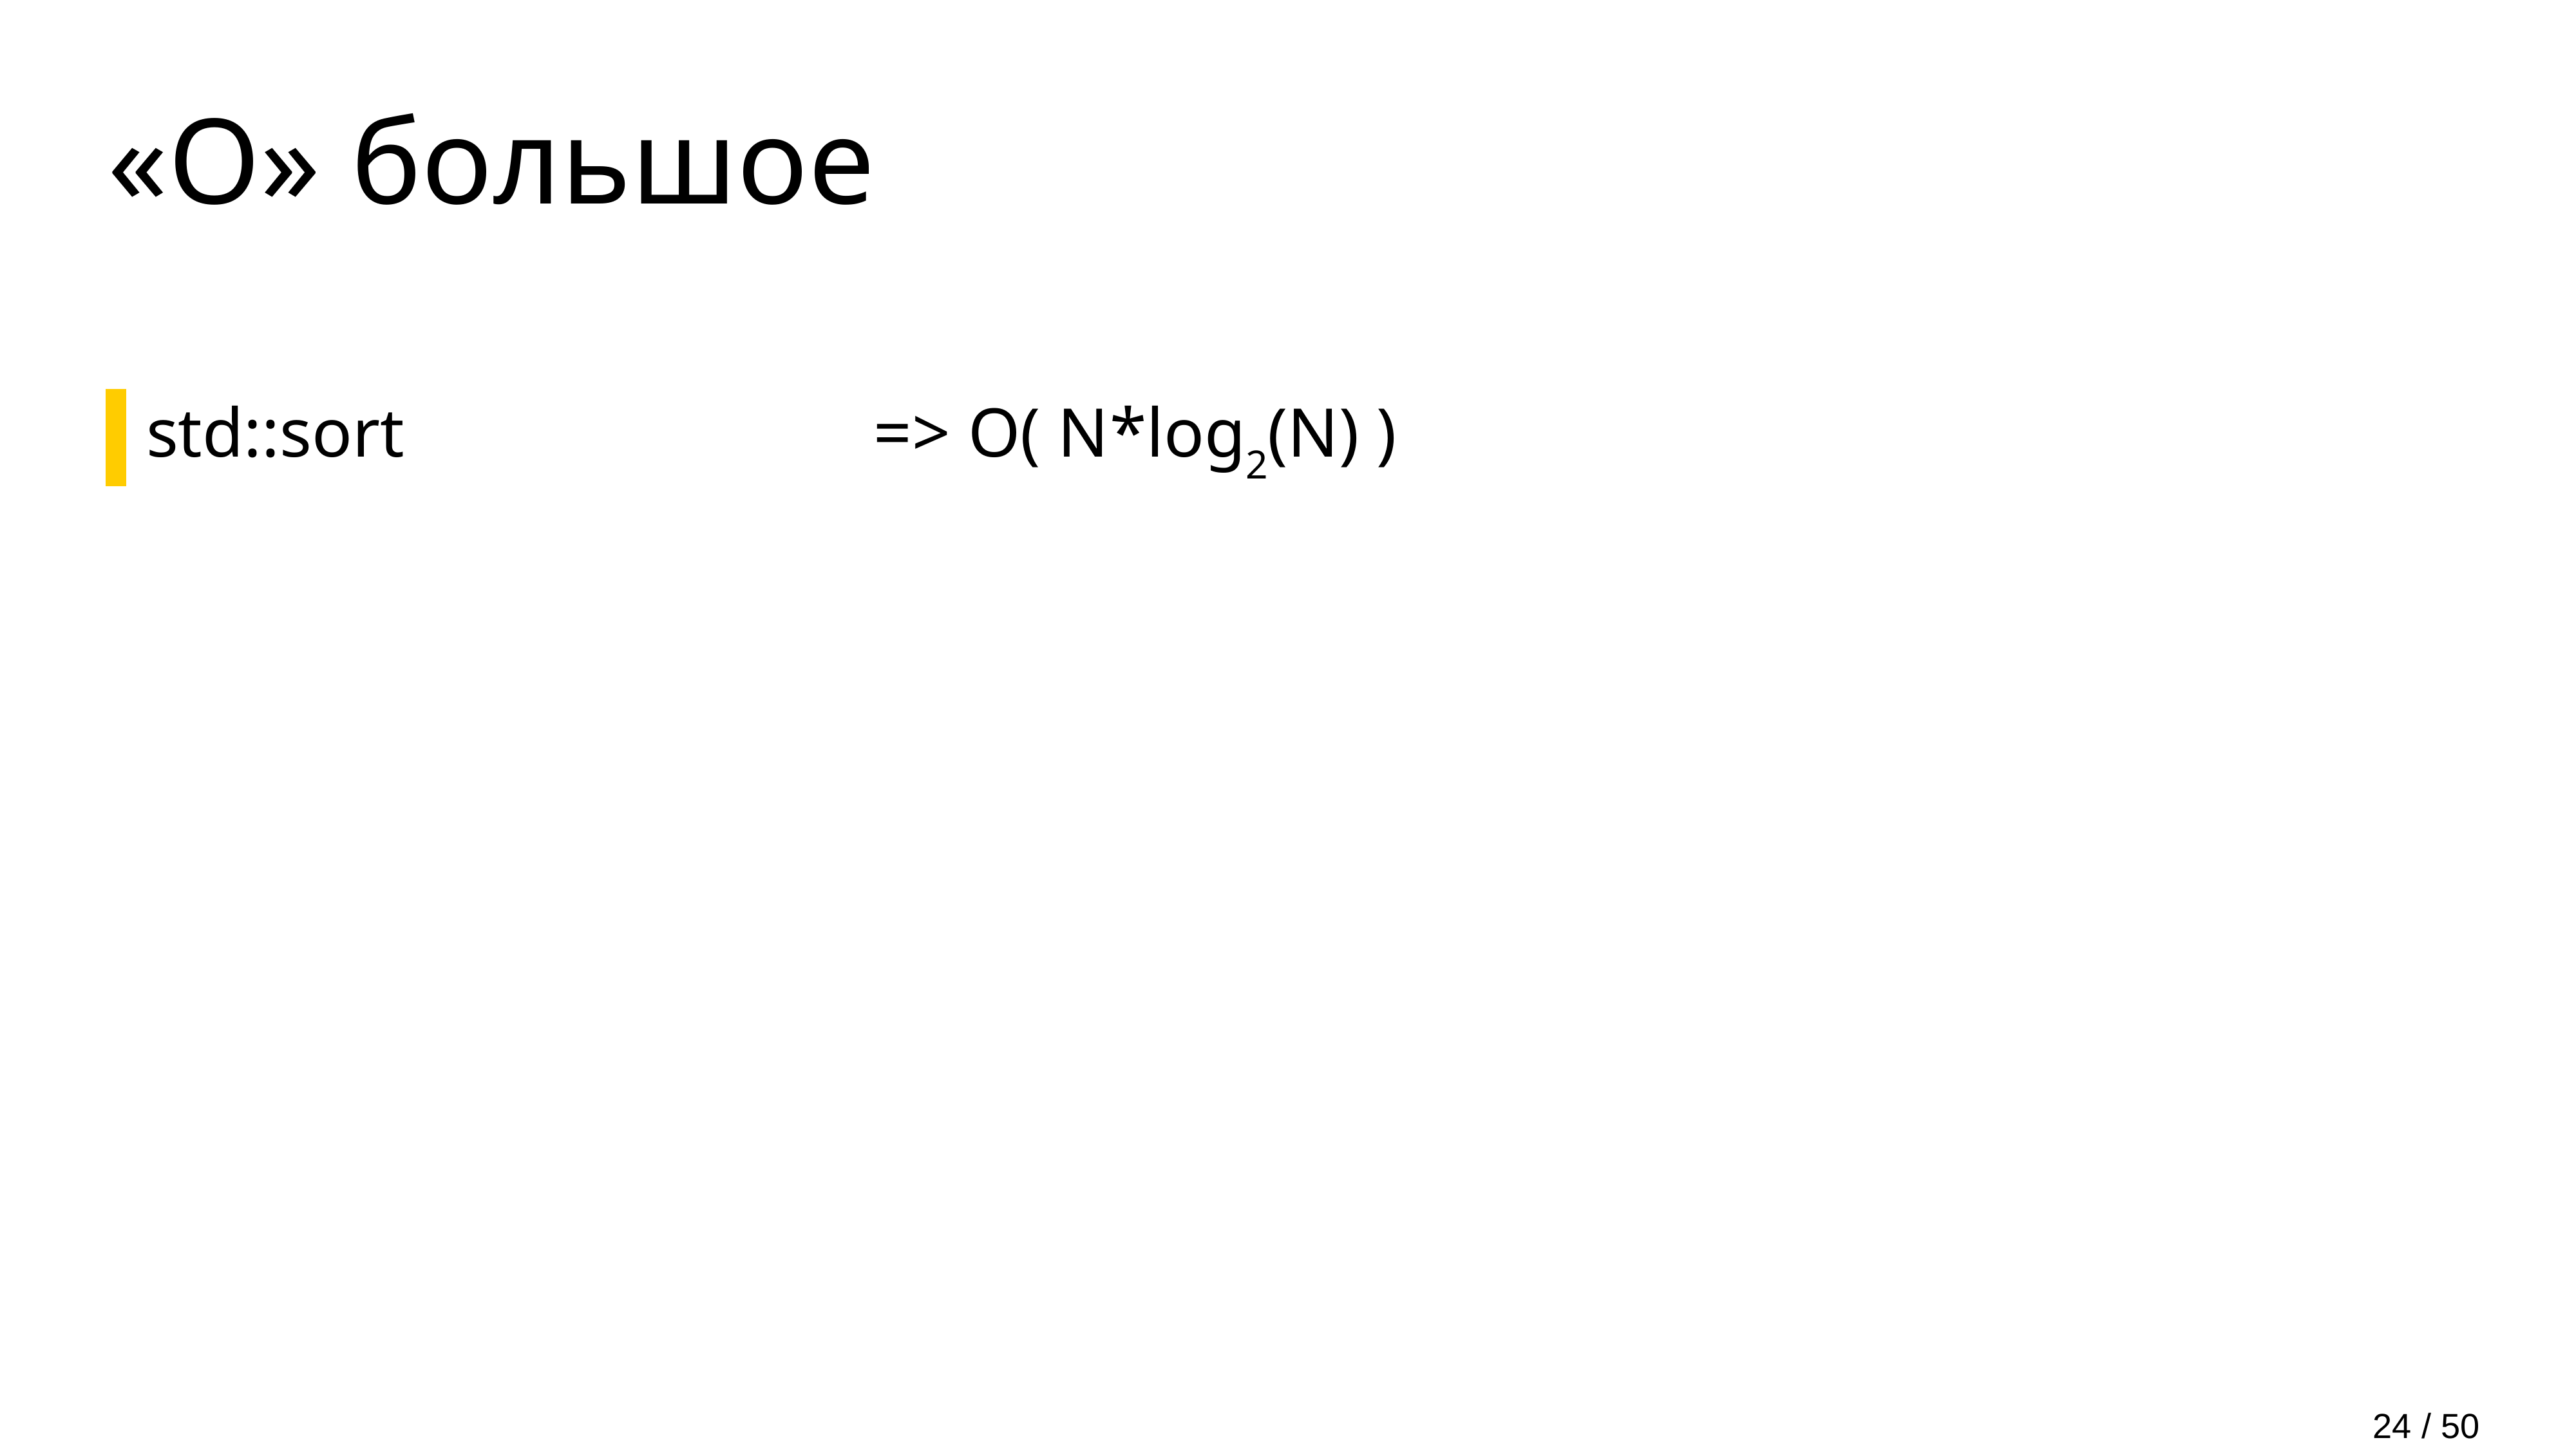

# «О» большое
 std::sort => O( N*log2(N) )